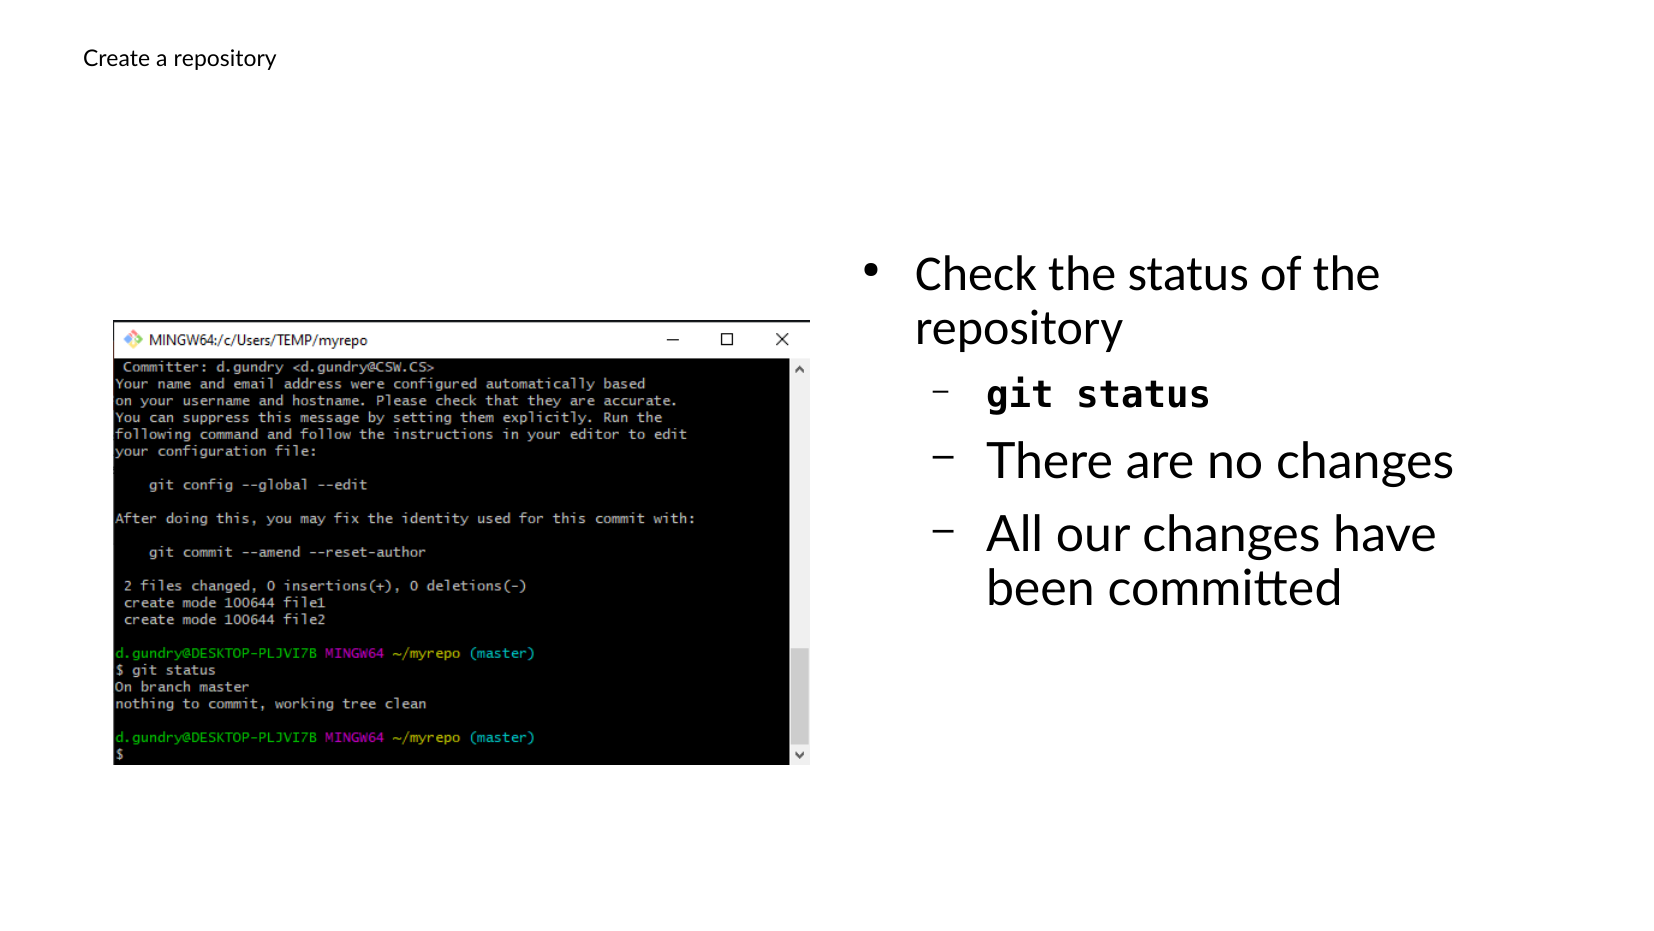

Create a repository
# Check the status of the repository
git status
There are no changes
All our changes have been committed